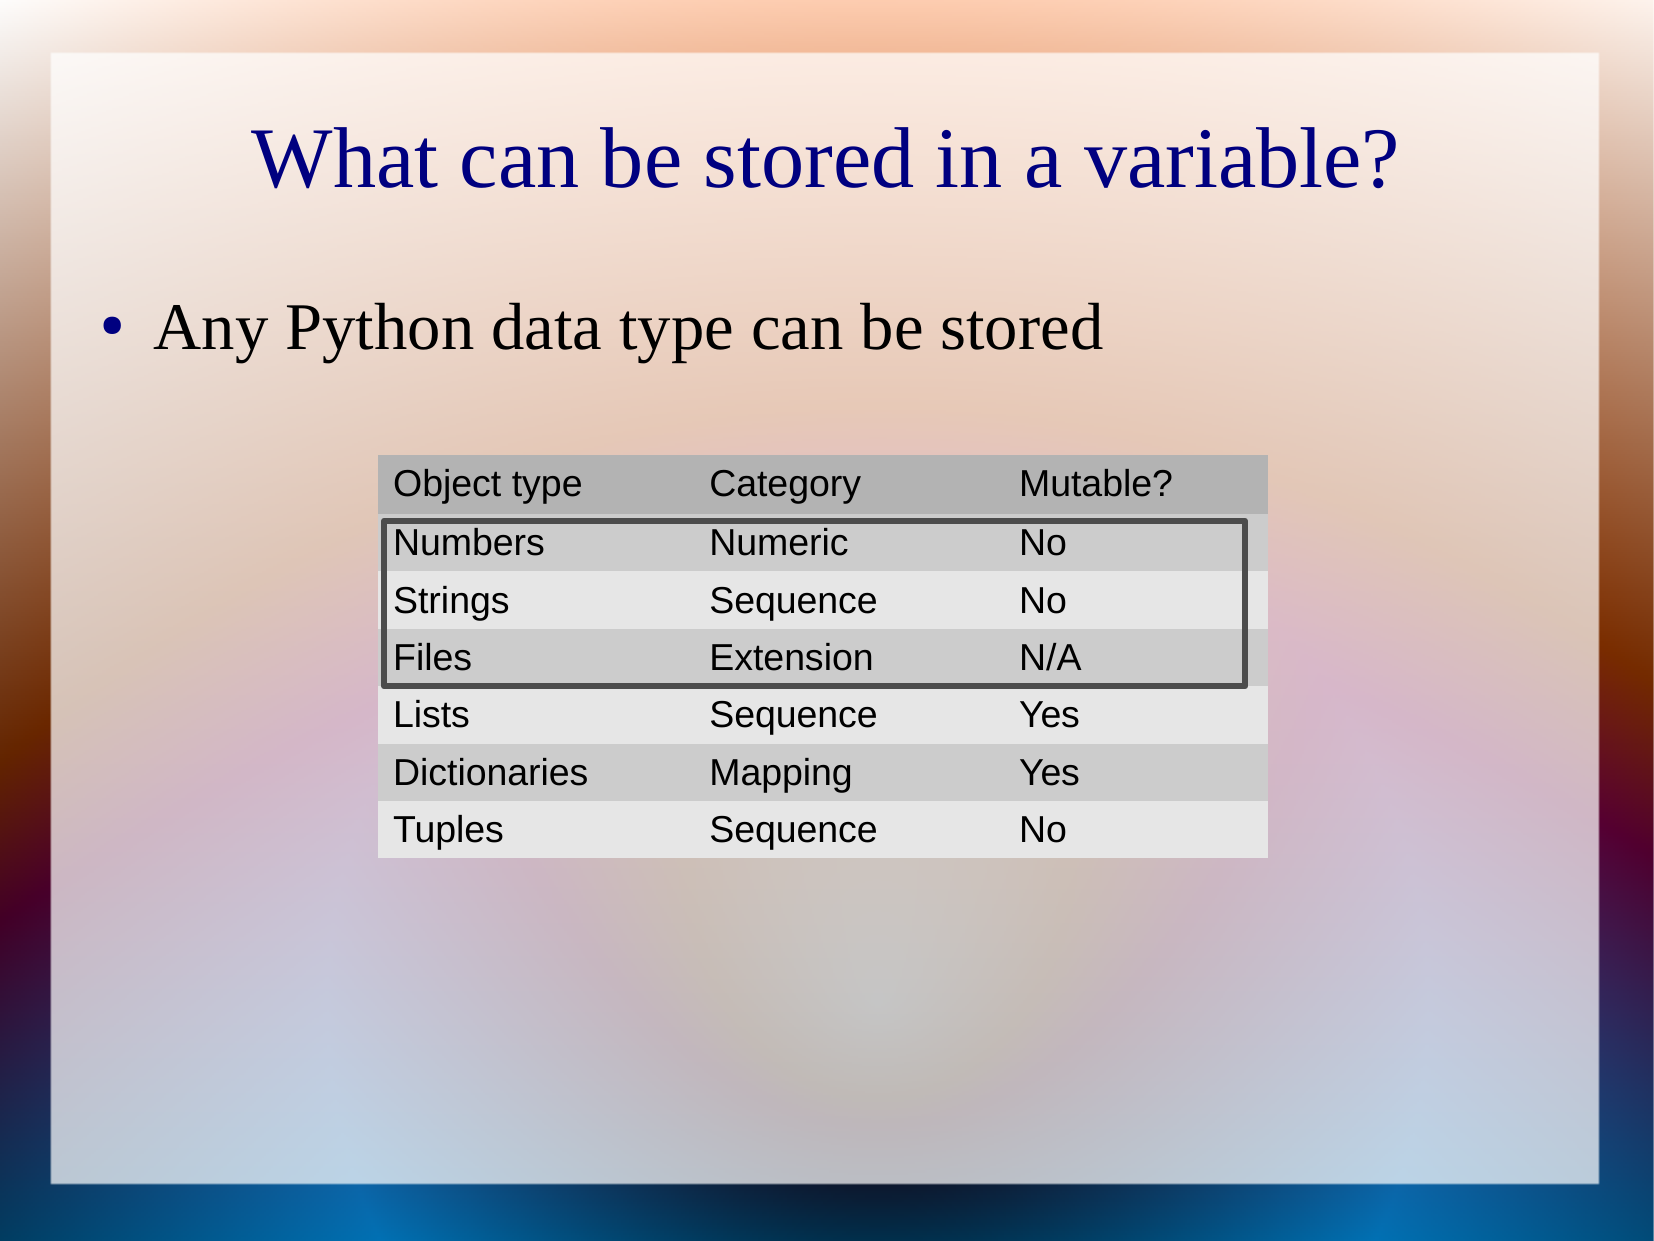

# What can be stored in a variable?
Any Python data type can be stored
| Object type | Category | Mutable? |
| --- | --- | --- |
| Numbers | Numeric | No |
| Strings | Sequence | No |
| Files | Extension | N/A |
| Lists | Sequence | Yes |
| Dictionaries | Mapping | Yes |
| Tuples | Sequence | No |